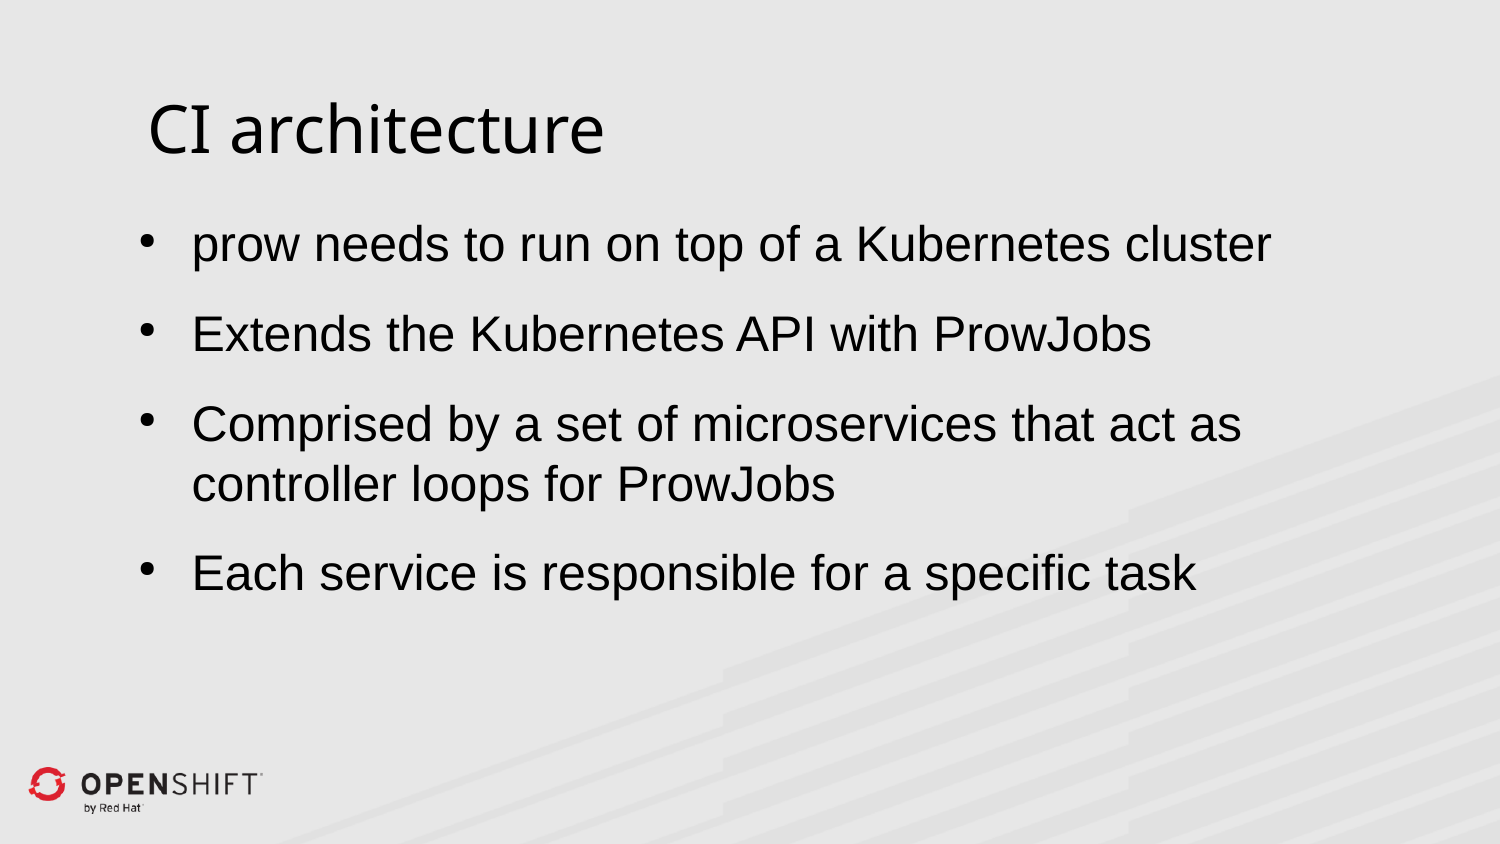

CI architecture
# prow needs to run on top of a Kubernetes cluster
Extends the Kubernetes API with ProwJobs
Comprised by a set of microservices that act as controller loops for ProwJobs
Each service is responsible for a specific task